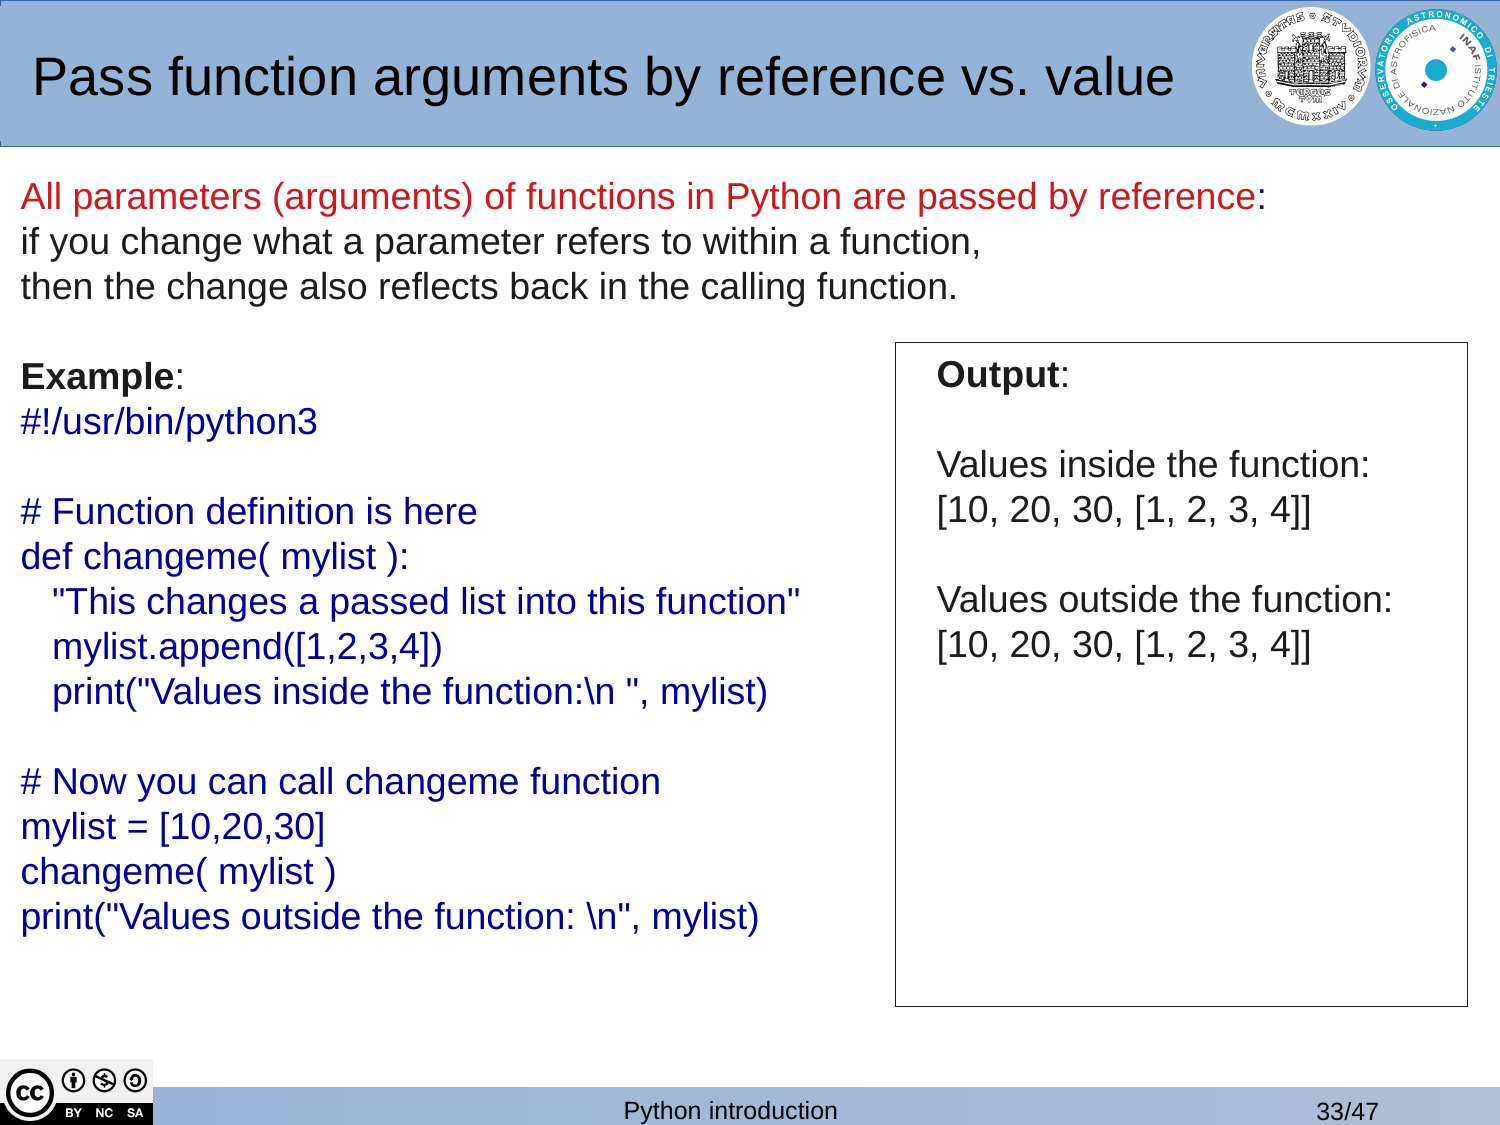

Pass function arguments by reference vs. value
# All parameters (arguments) of functions in Python are passed by reference:
if you change what a parameter refers to within a function,
then the change also reflects back in the calling function.
Example:
#!/usr/bin/python3
# Function definition is here
def changeme( mylist ):
 "This changes a passed list into this function"
 mylist.append([1,2,3,4])
 print("Values inside the function:\n ", mylist)
# Now you can call changeme function
mylist = [10,20,30]
changeme( mylist )
print("Values outside the function: \n", mylist)
Output:
Values inside the function:
[10, 20, 30, [1, 2, 3, 4]]
Values outside the function:
[10, 20, 30, [1, 2, 3, 4]]